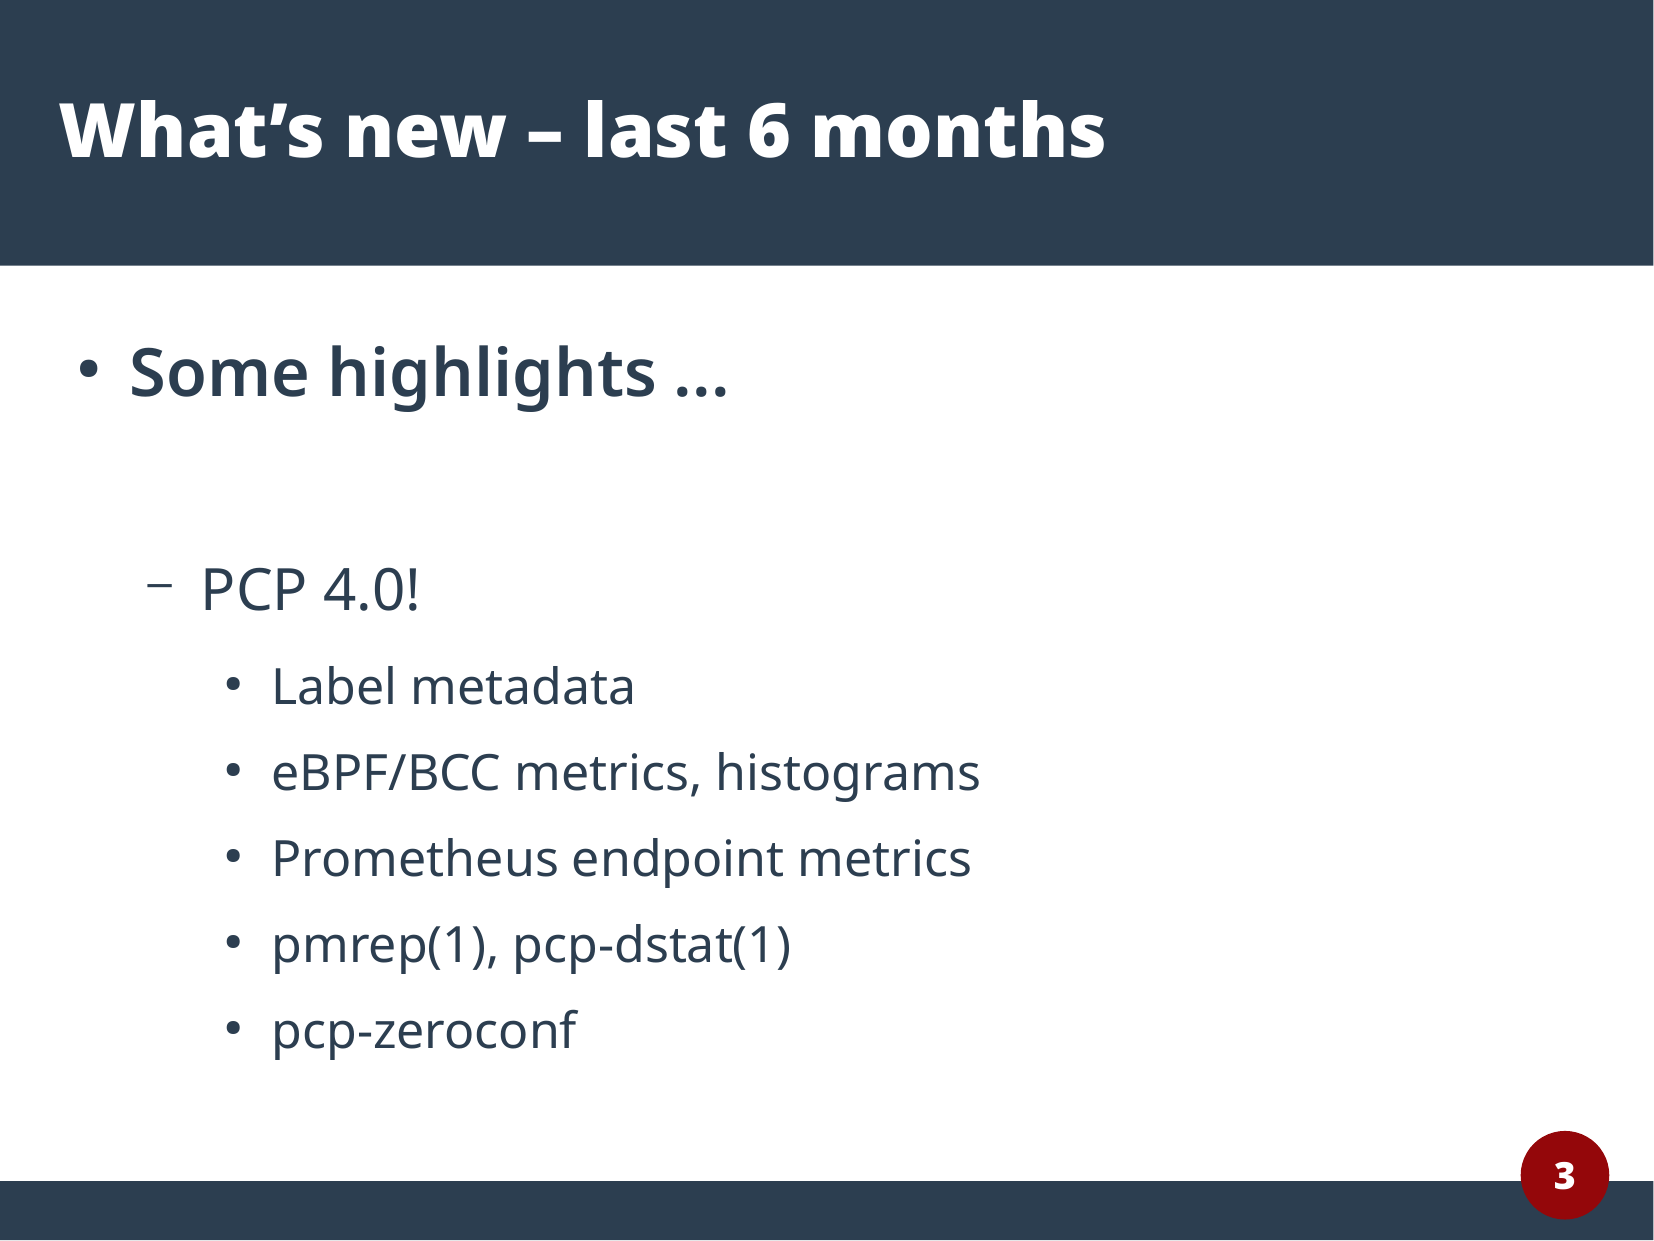

# What’s new – last 6 months
Some highlights ...
PCP 4.0!
Label metadata
eBPF/BCC metrics, histograms
Prometheus endpoint metrics
pmrep(1), pcp-dstat(1)
pcp-zeroconf
3